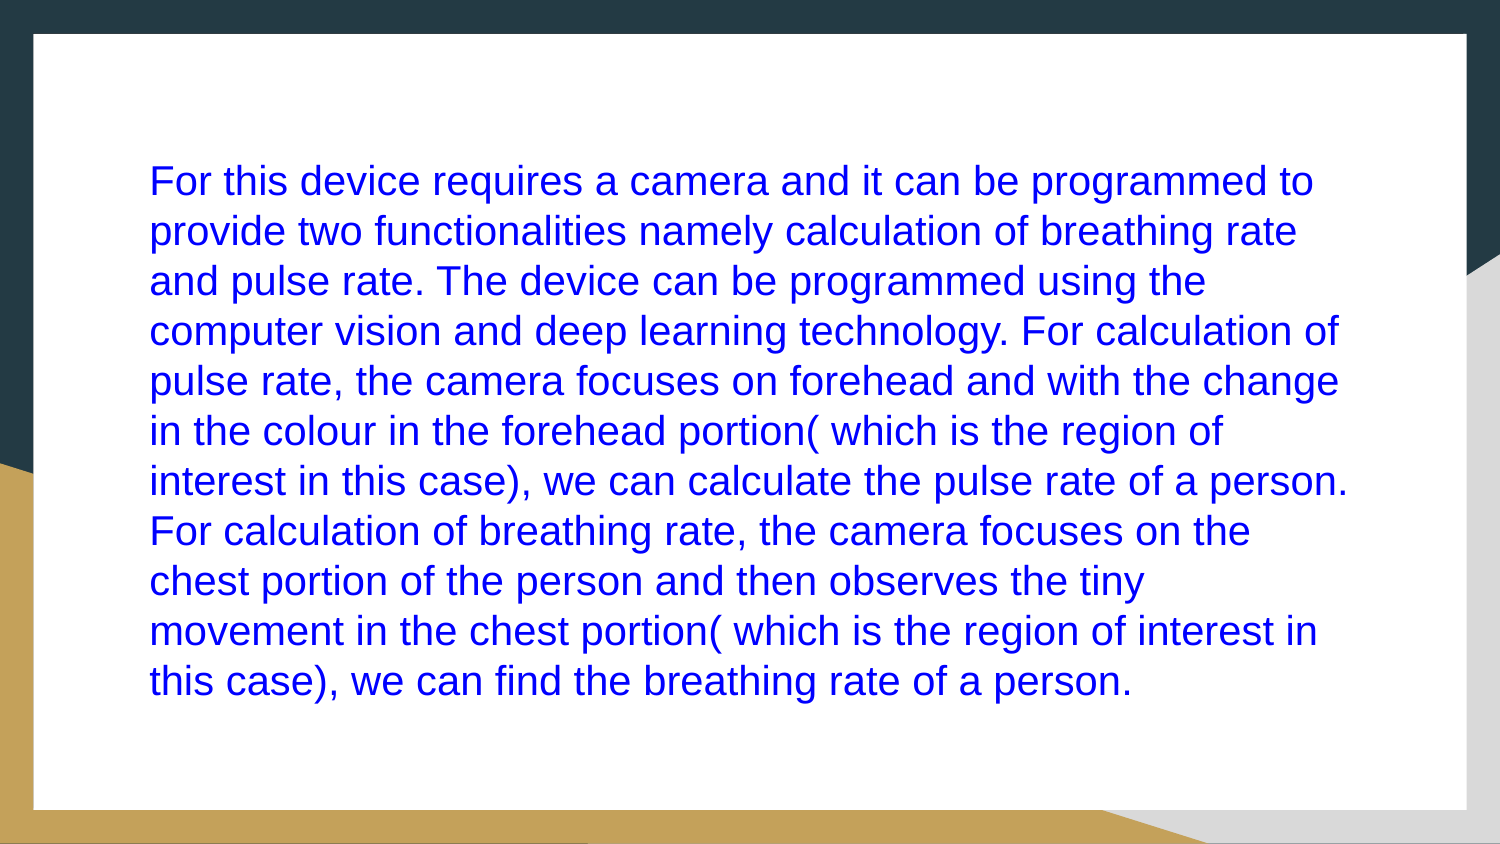

#
For this device requires a camera and it can be programmed to provide two functionalities namely calculation of breathing rate and pulse rate. The device can be programmed using the computer vision and deep learning technology. For calculation of pulse rate, the camera focuses on forehead and with the change in the colour in the forehead portion( which is the region of interest in this case), we can calculate the pulse rate of a person. For calculation of breathing rate, the camera focuses on the chest portion of the person and then observes the tiny movement in the chest portion( which is the region of interest in this case), we can find the breathing rate of a person.